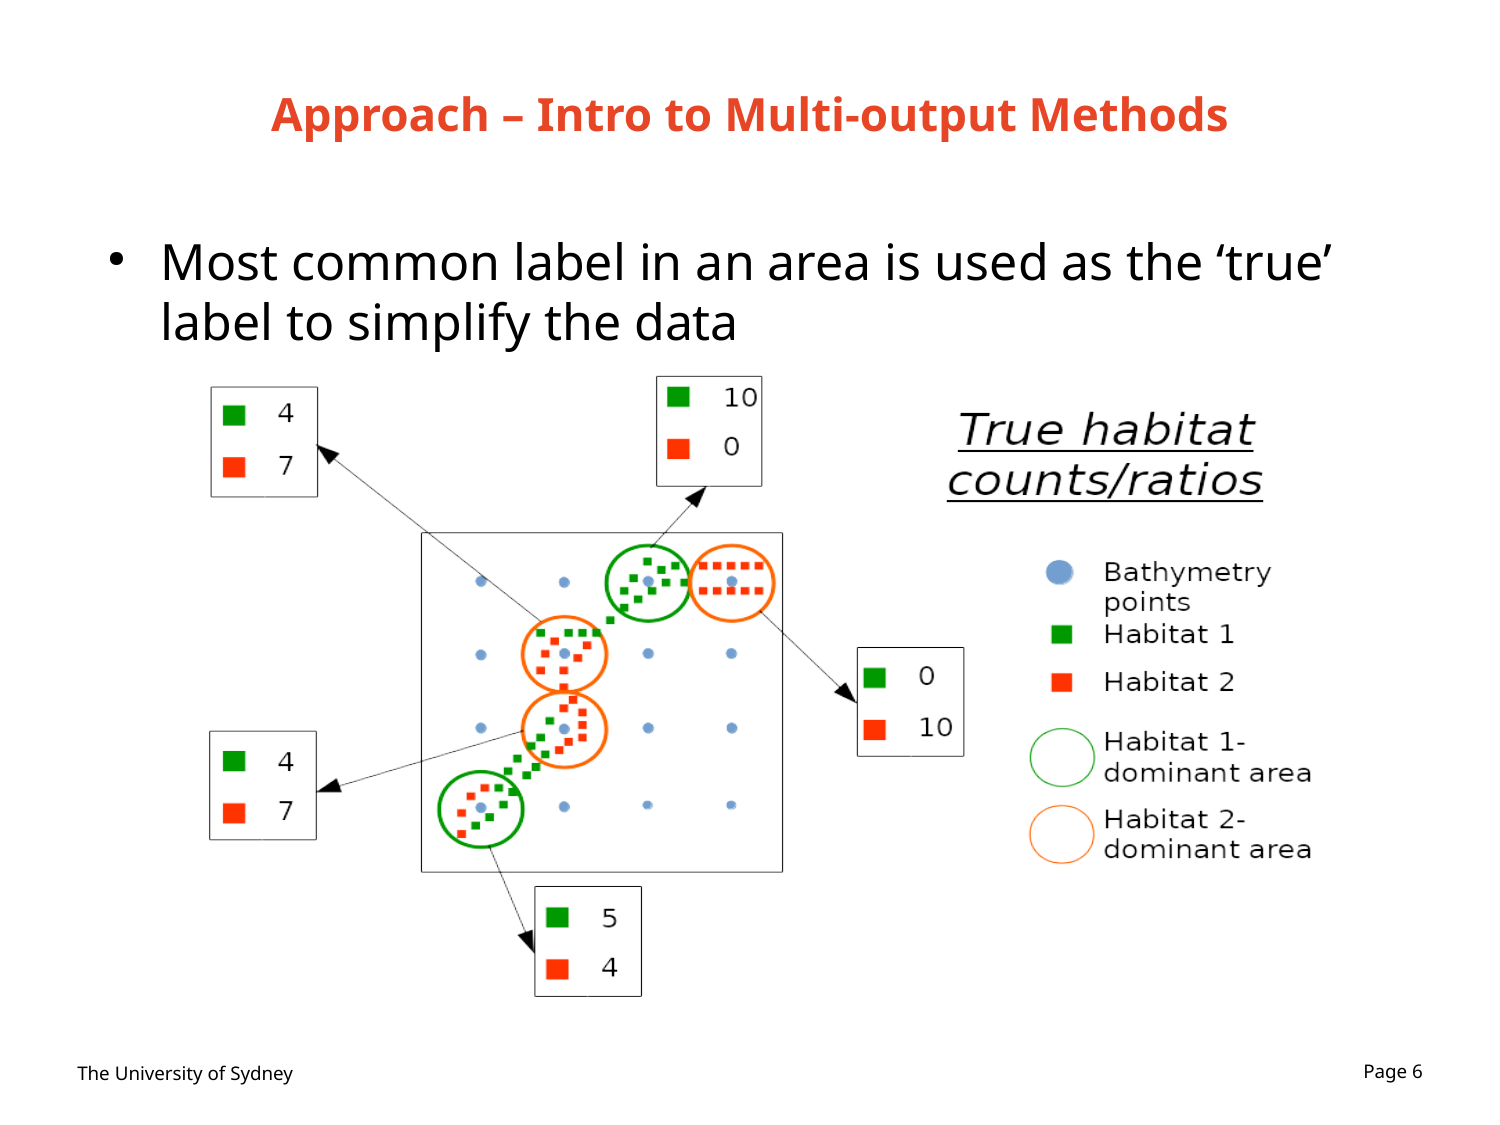

Approach – Intro to Multi-output Methods
# Most common label in an area is used as the ‘true’ label to simplify the data